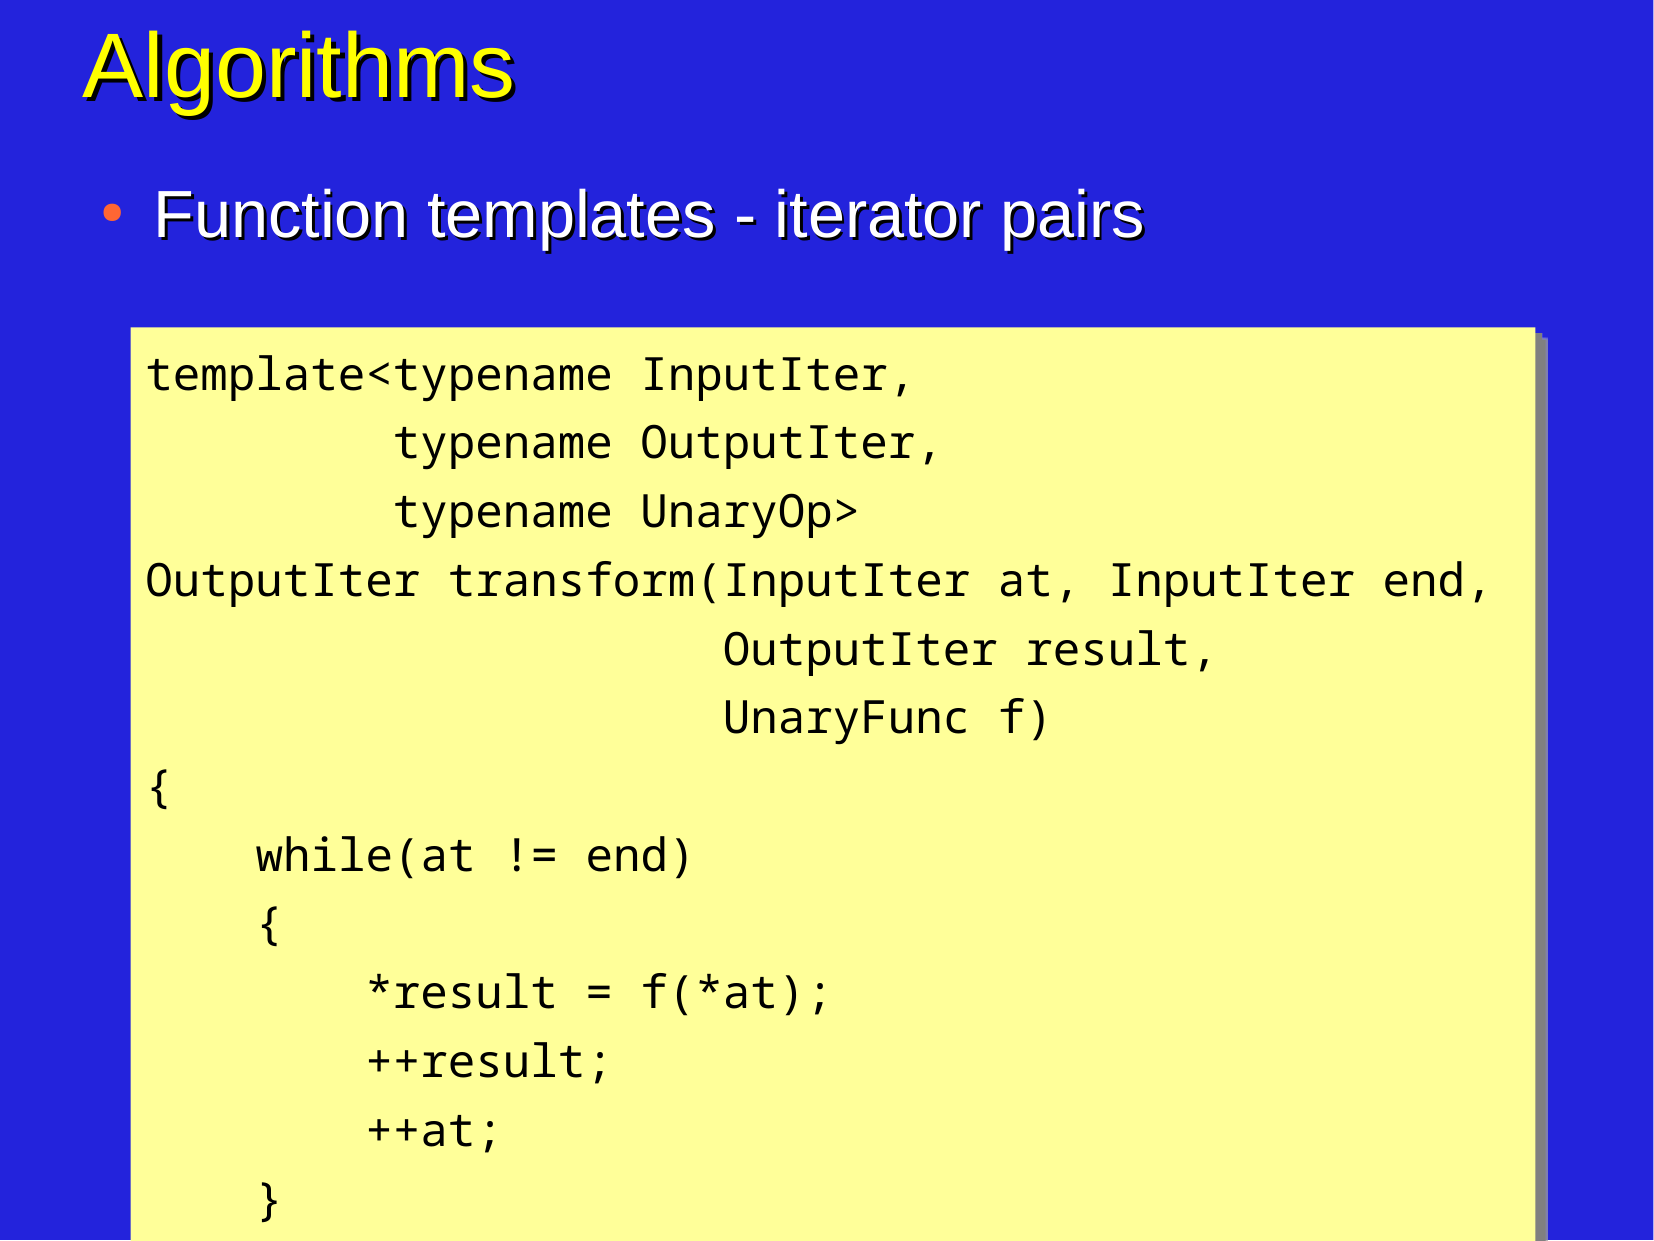

# Algorithms
Function templates - iterator pairs
template<typename InputIter,
 typename OutputIter,
 typename UnaryOp>
OutputIter transform(InputIter at, InputIter end,
 OutputIter result,
 UnaryFunc f)
{
 while(at != end)
 {
 *result = f(*at);
 ++result;
 ++at;
 }
 return result;
}